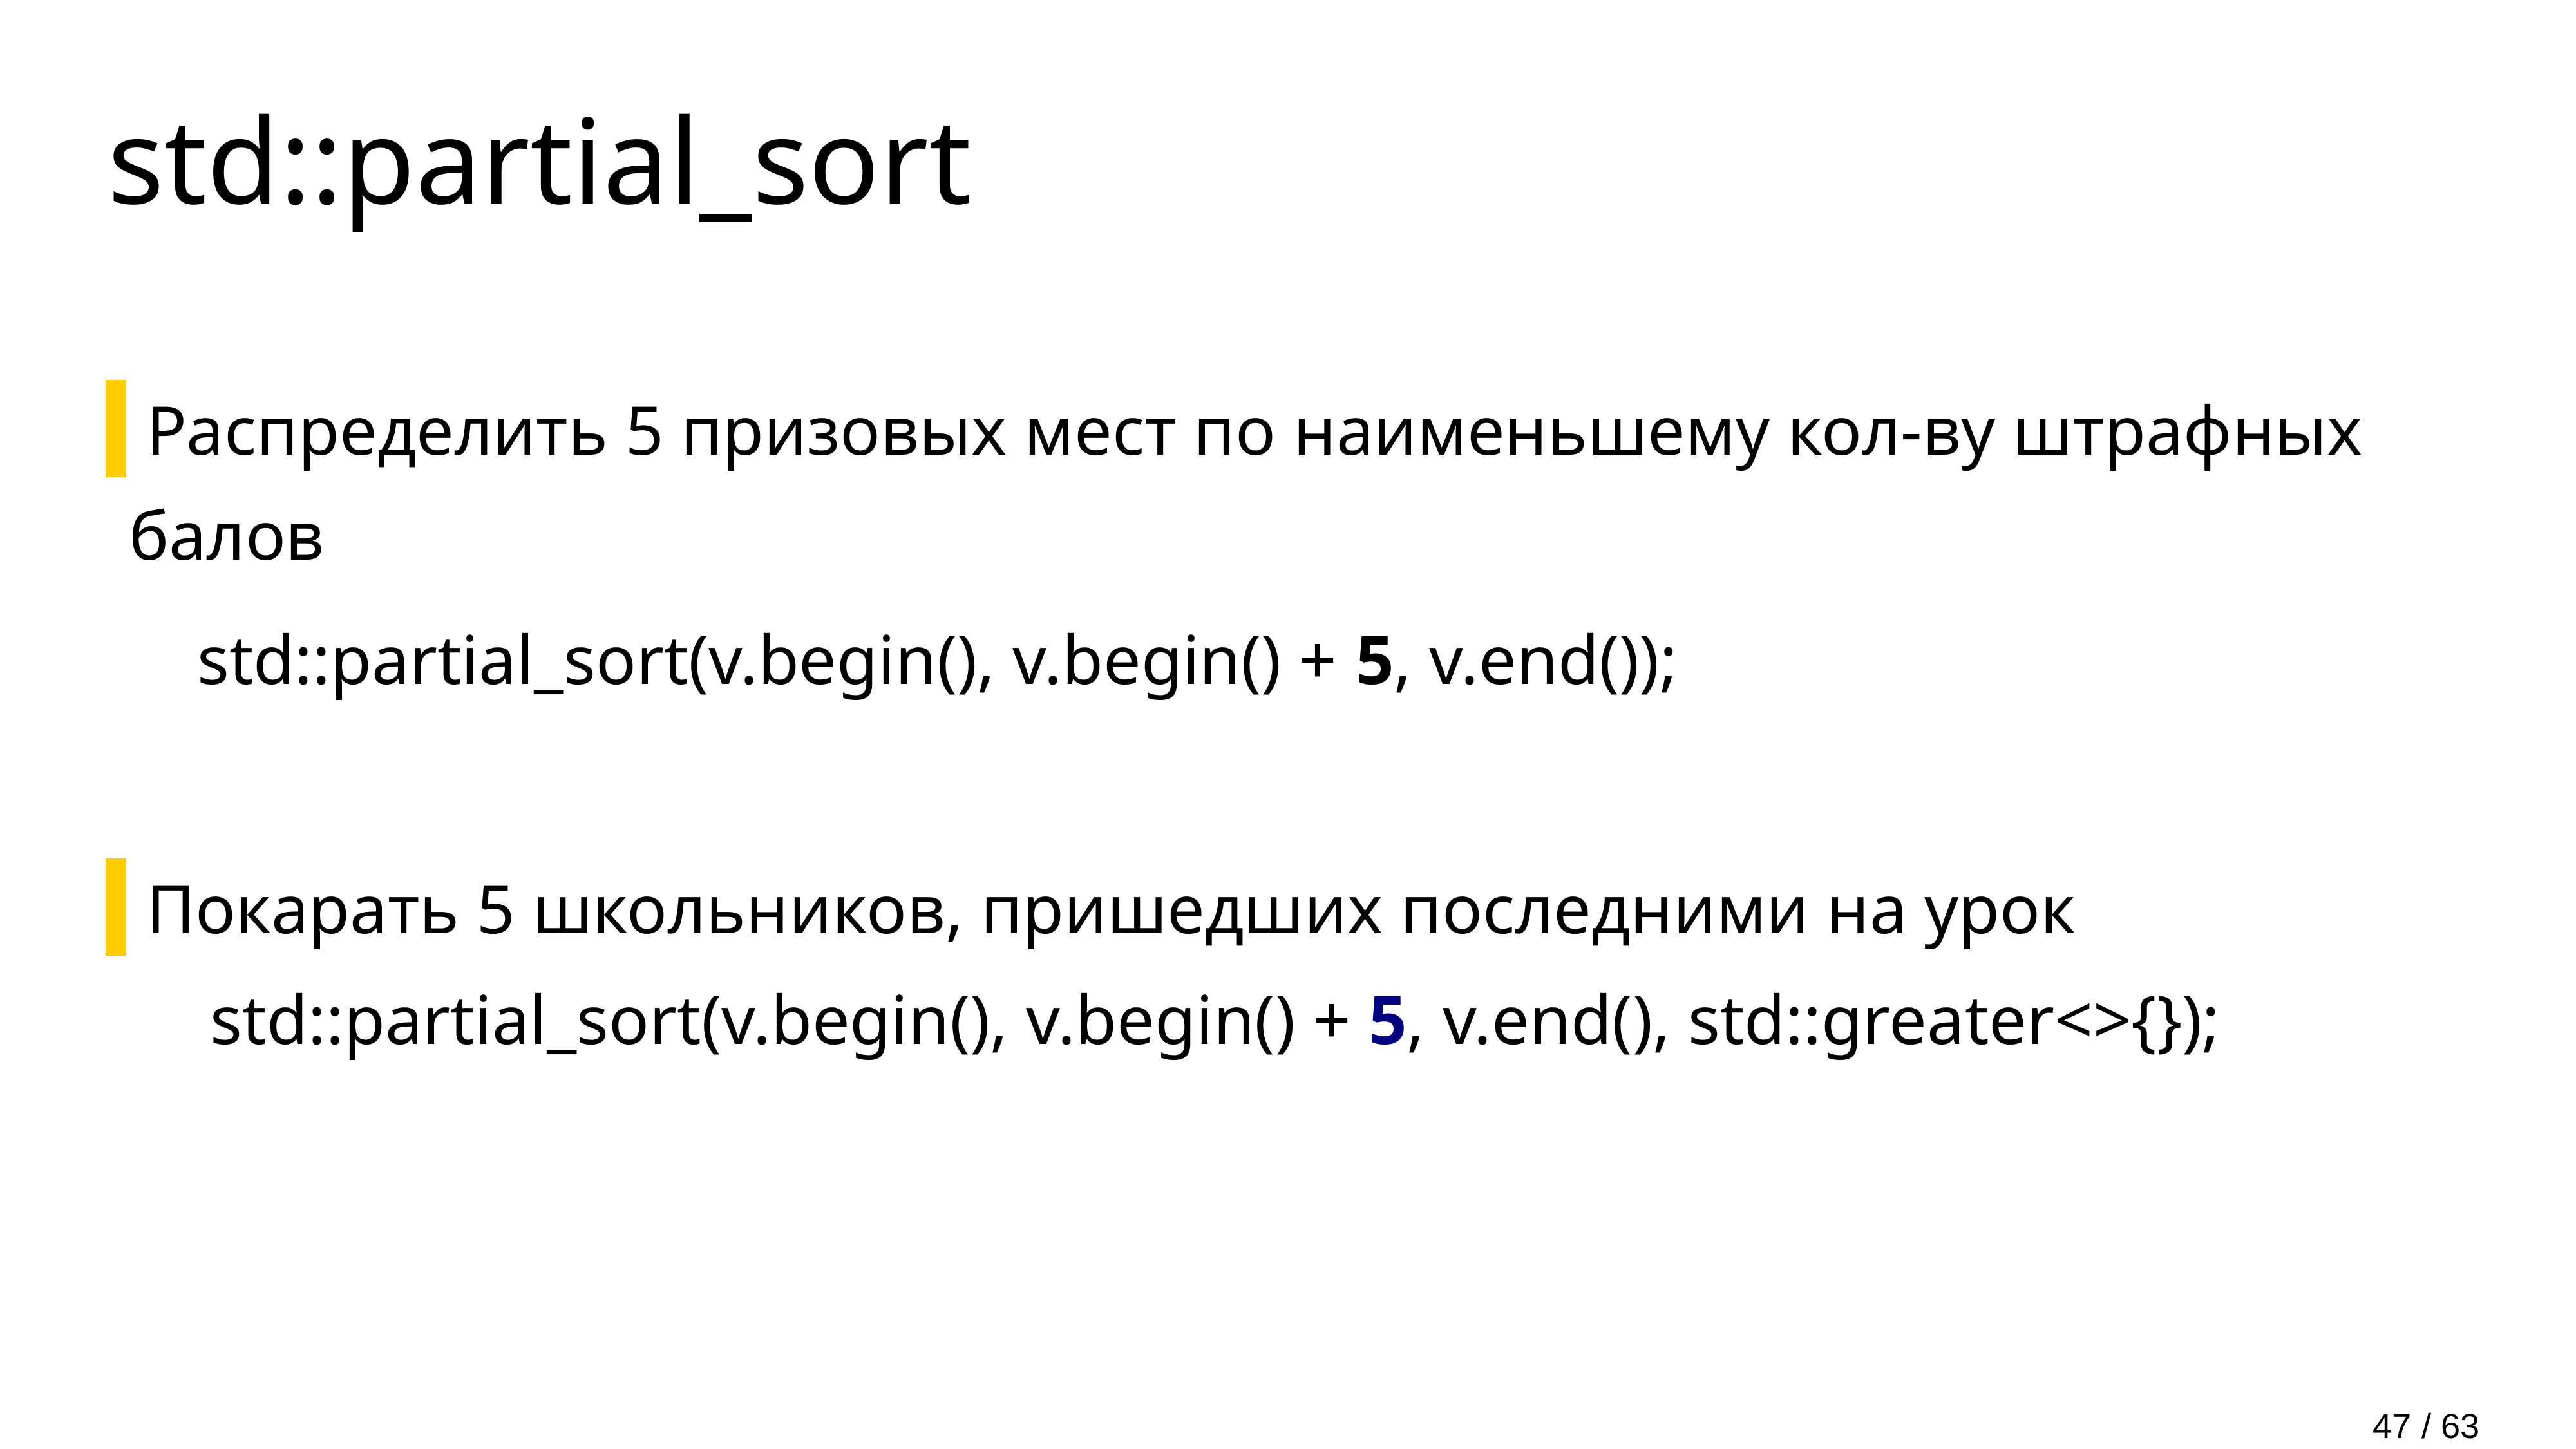

# std::partial_sort
 Распределить 5 призовых мест по наименьшему кол-ву штрафных балов
std::partial_sort(v.begin(), v.begin() + 5, v.end());
 Покарать 5 школьников, пришедших последними на урок
 std::partial_sort(v.begin(), v.begin() + 5, v.end(), std::greater<>{});